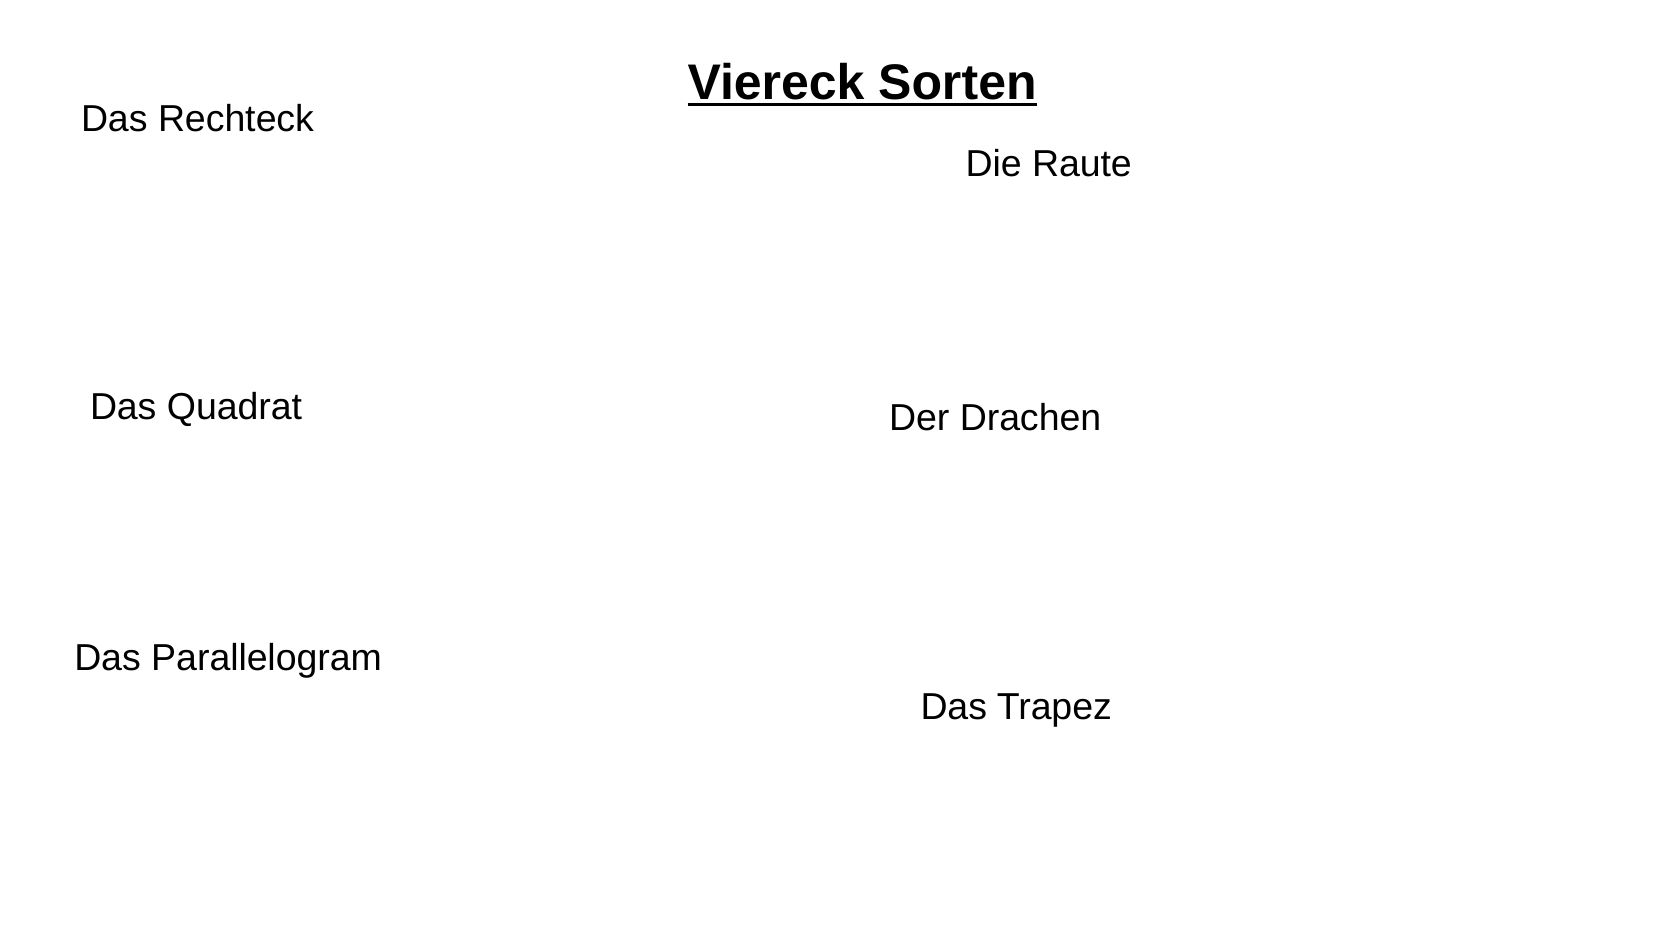

# Viereck Sorten
Das Rechteck
Die Raute
Das Quadrat
Der Drachen
Das Parallelogram
Das Trapez